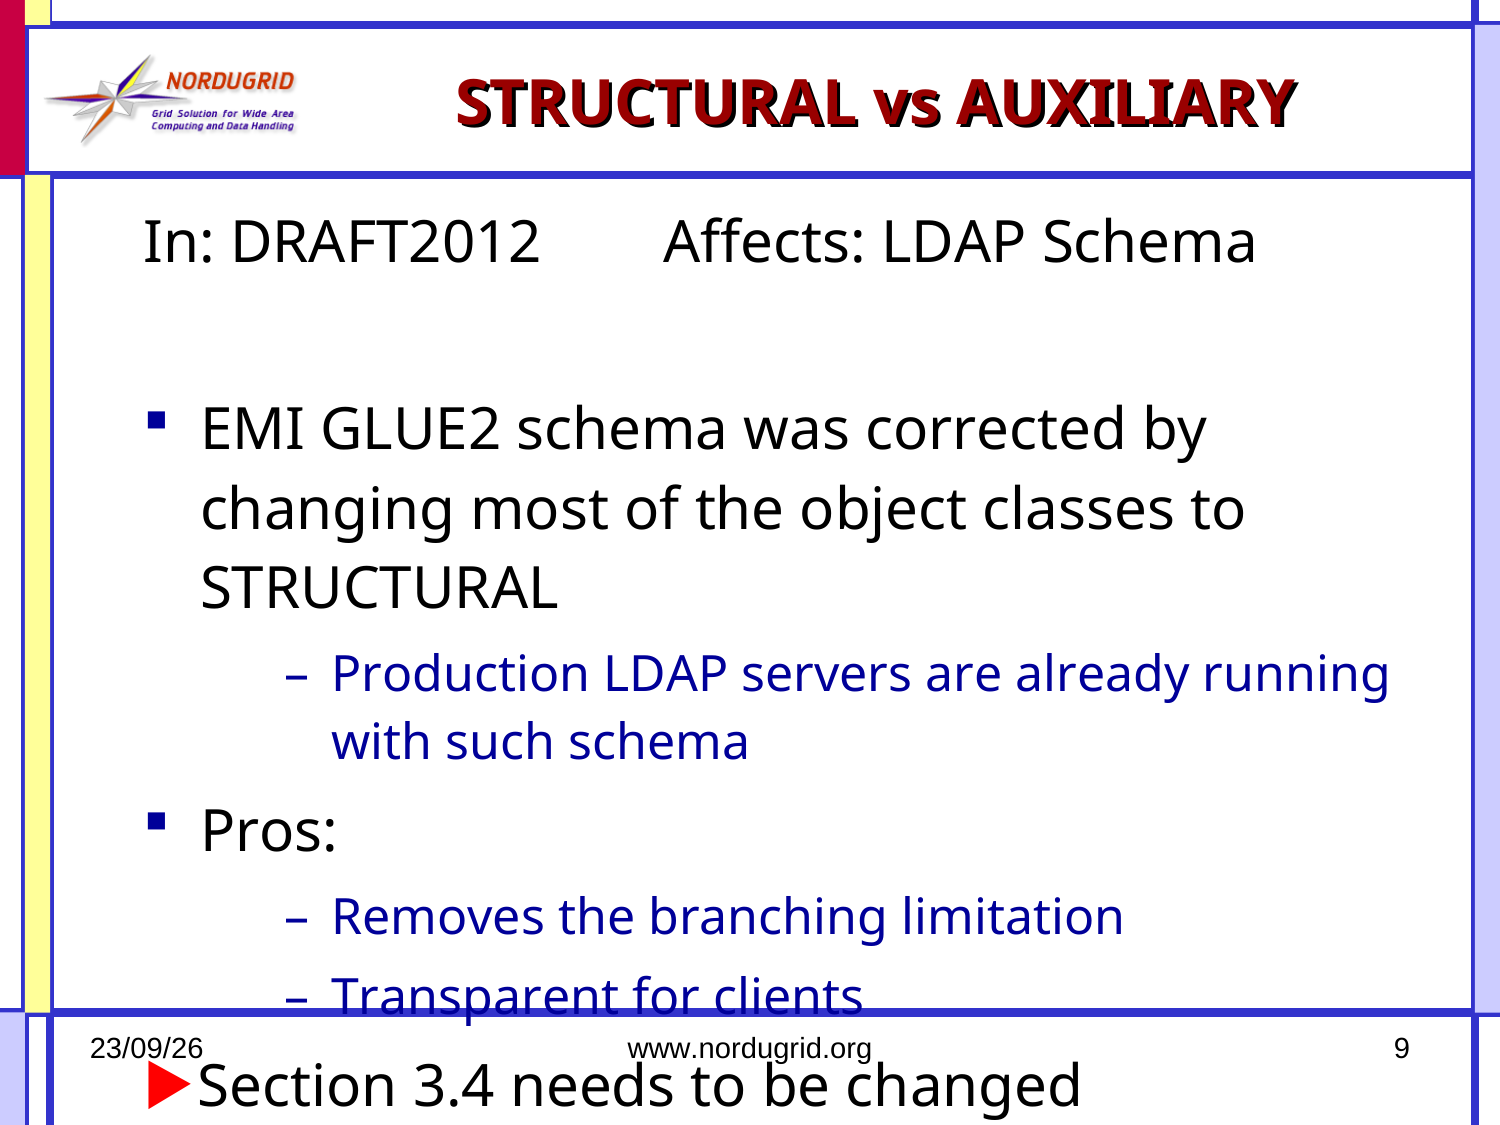

# STRUCTURAL vs AUXILIARY
In: DRAFT2012 Affects: LDAP Schema
EMI GLUE2 schema was corrected by changing most of the object classes to STRUCTURAL
Production LDAP servers are already running with such schema
Pros:
Removes the branching limitation
Transparent for clients
▶Section 3.4 needs to be changed
www.nordugrid.org
9